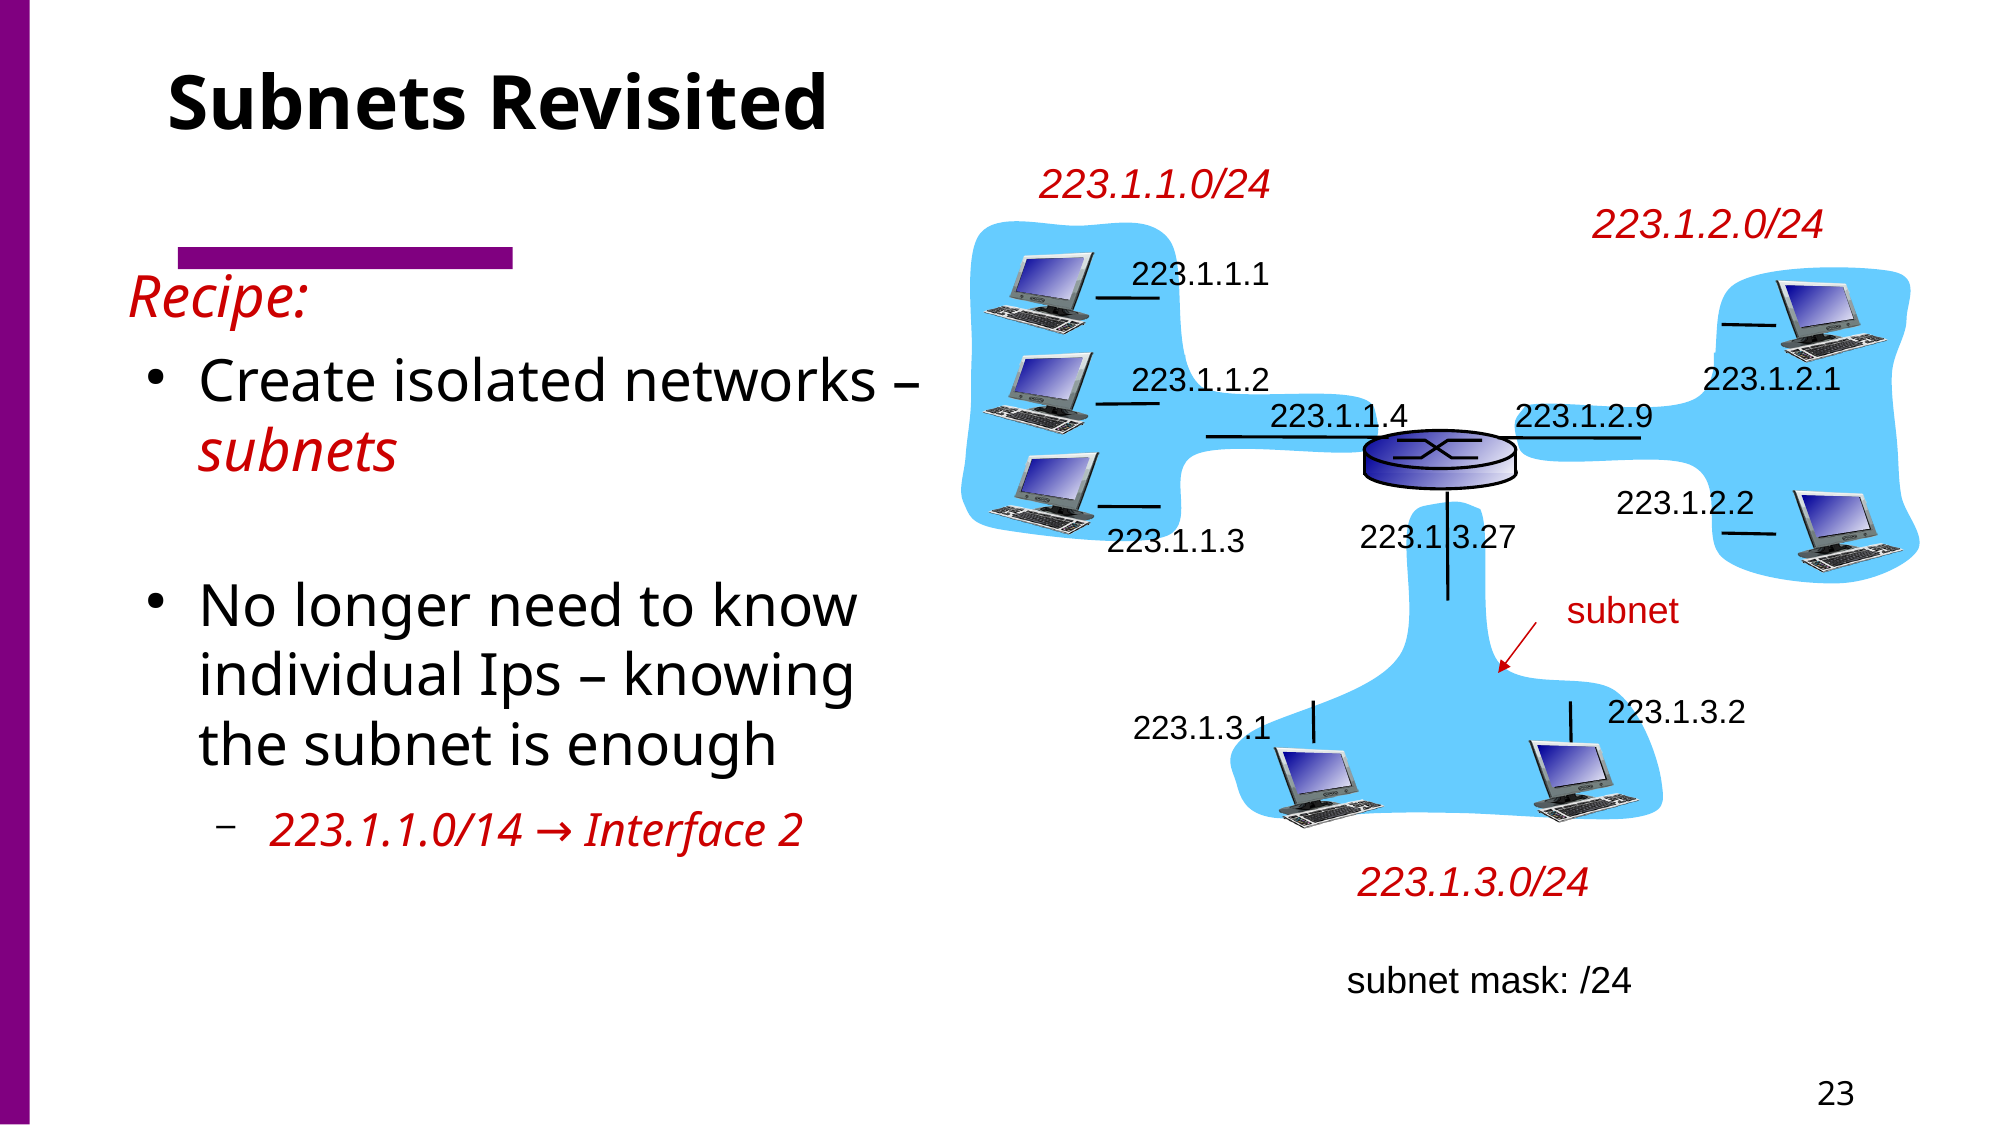

Subnets Revisited
223.1.1.0/24
223.1.2.0/24
223.1.1.1
223.1.2.1
223.1.1.2
223.1.1.4
223.1.2.9
223.1.2.2
223.1.3.27
223.1.1.3
subnet
223.1.3.2
223.1.3.1
223.1.3.0/24
#
Recipe:
Create isolated networks – subnets
No longer need to know
individual Ips – knowing
the subnet is enough
223.1.1.0/14 → Interface 2
subnet mask: /24